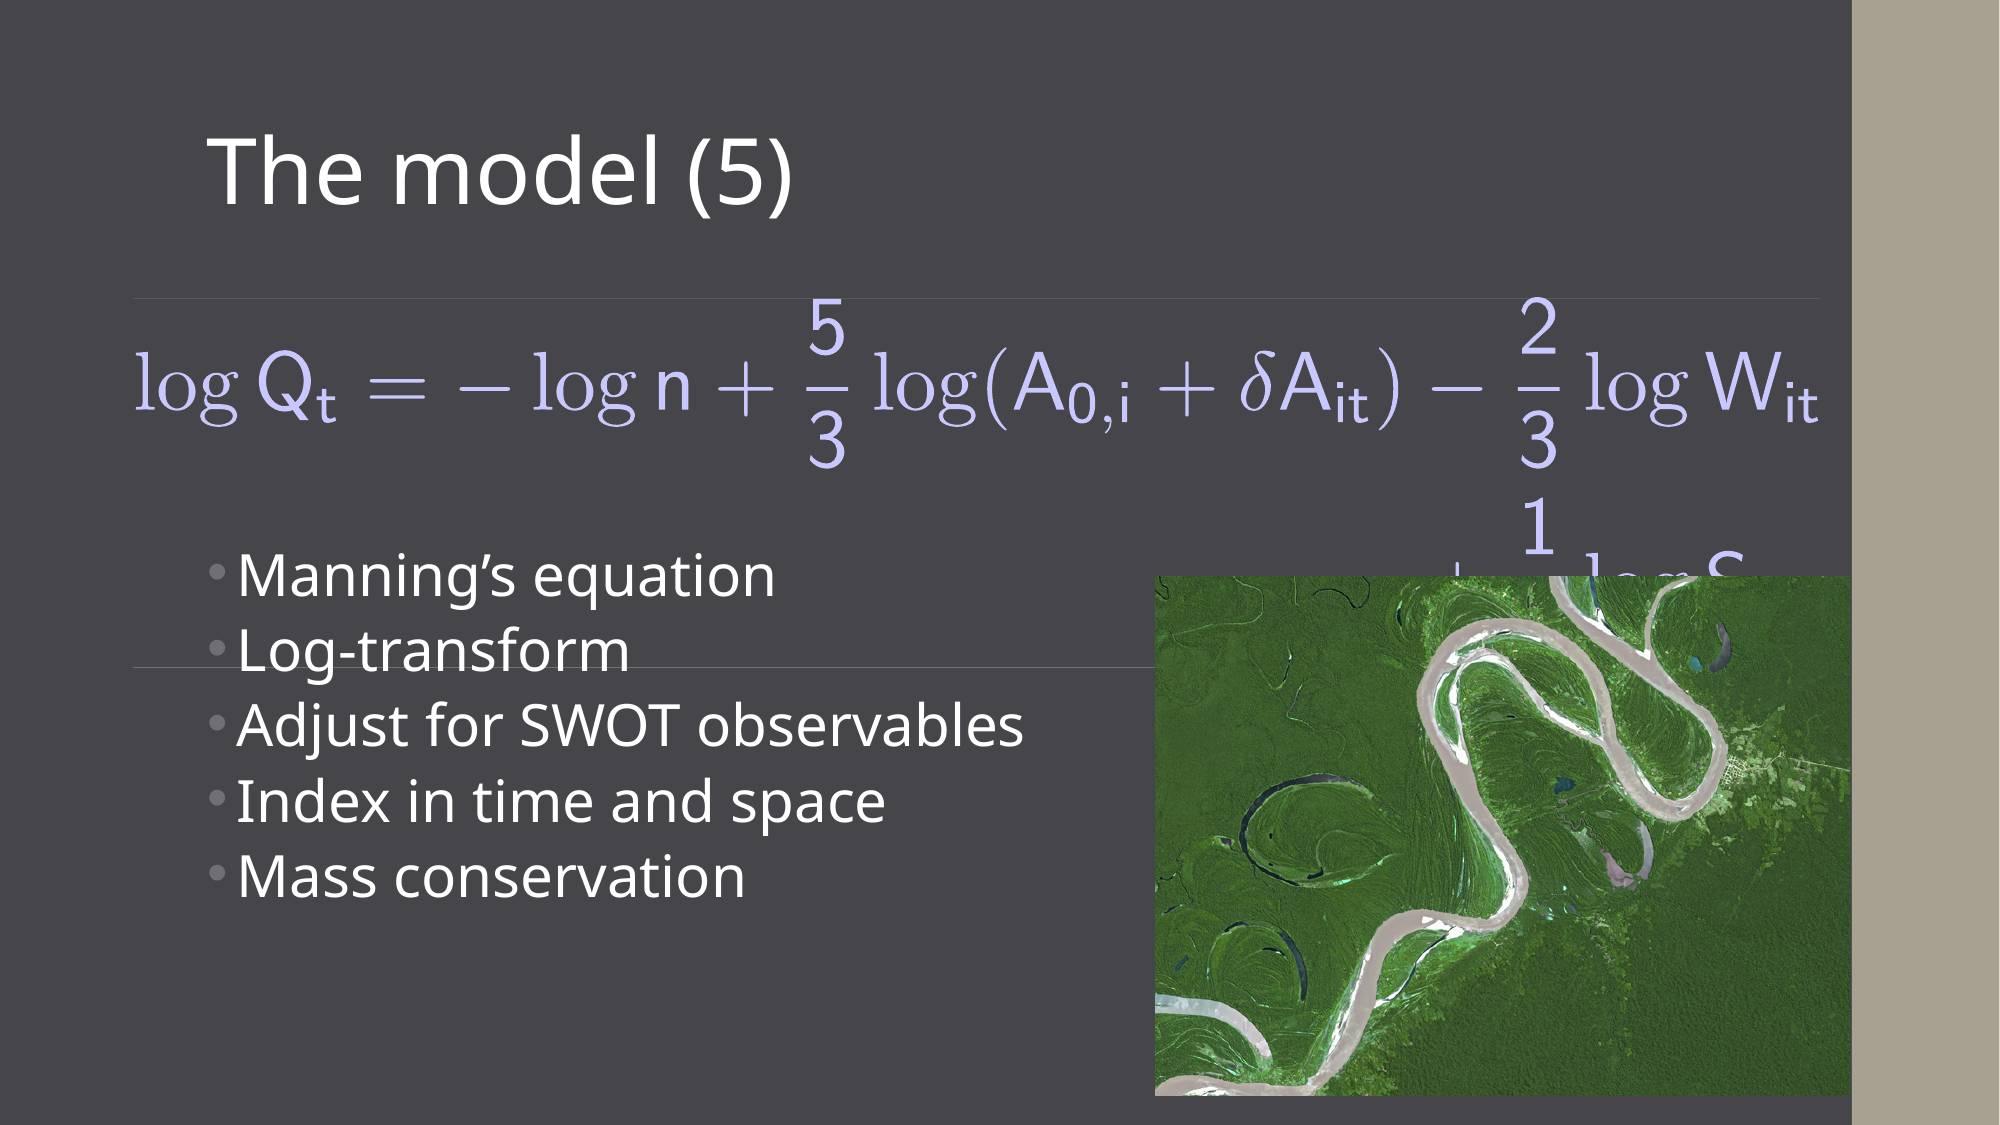

# The model (5)
Manning’s equation
Log-transform
Adjust for SWOT observables
Index in time and space
Mass conservation